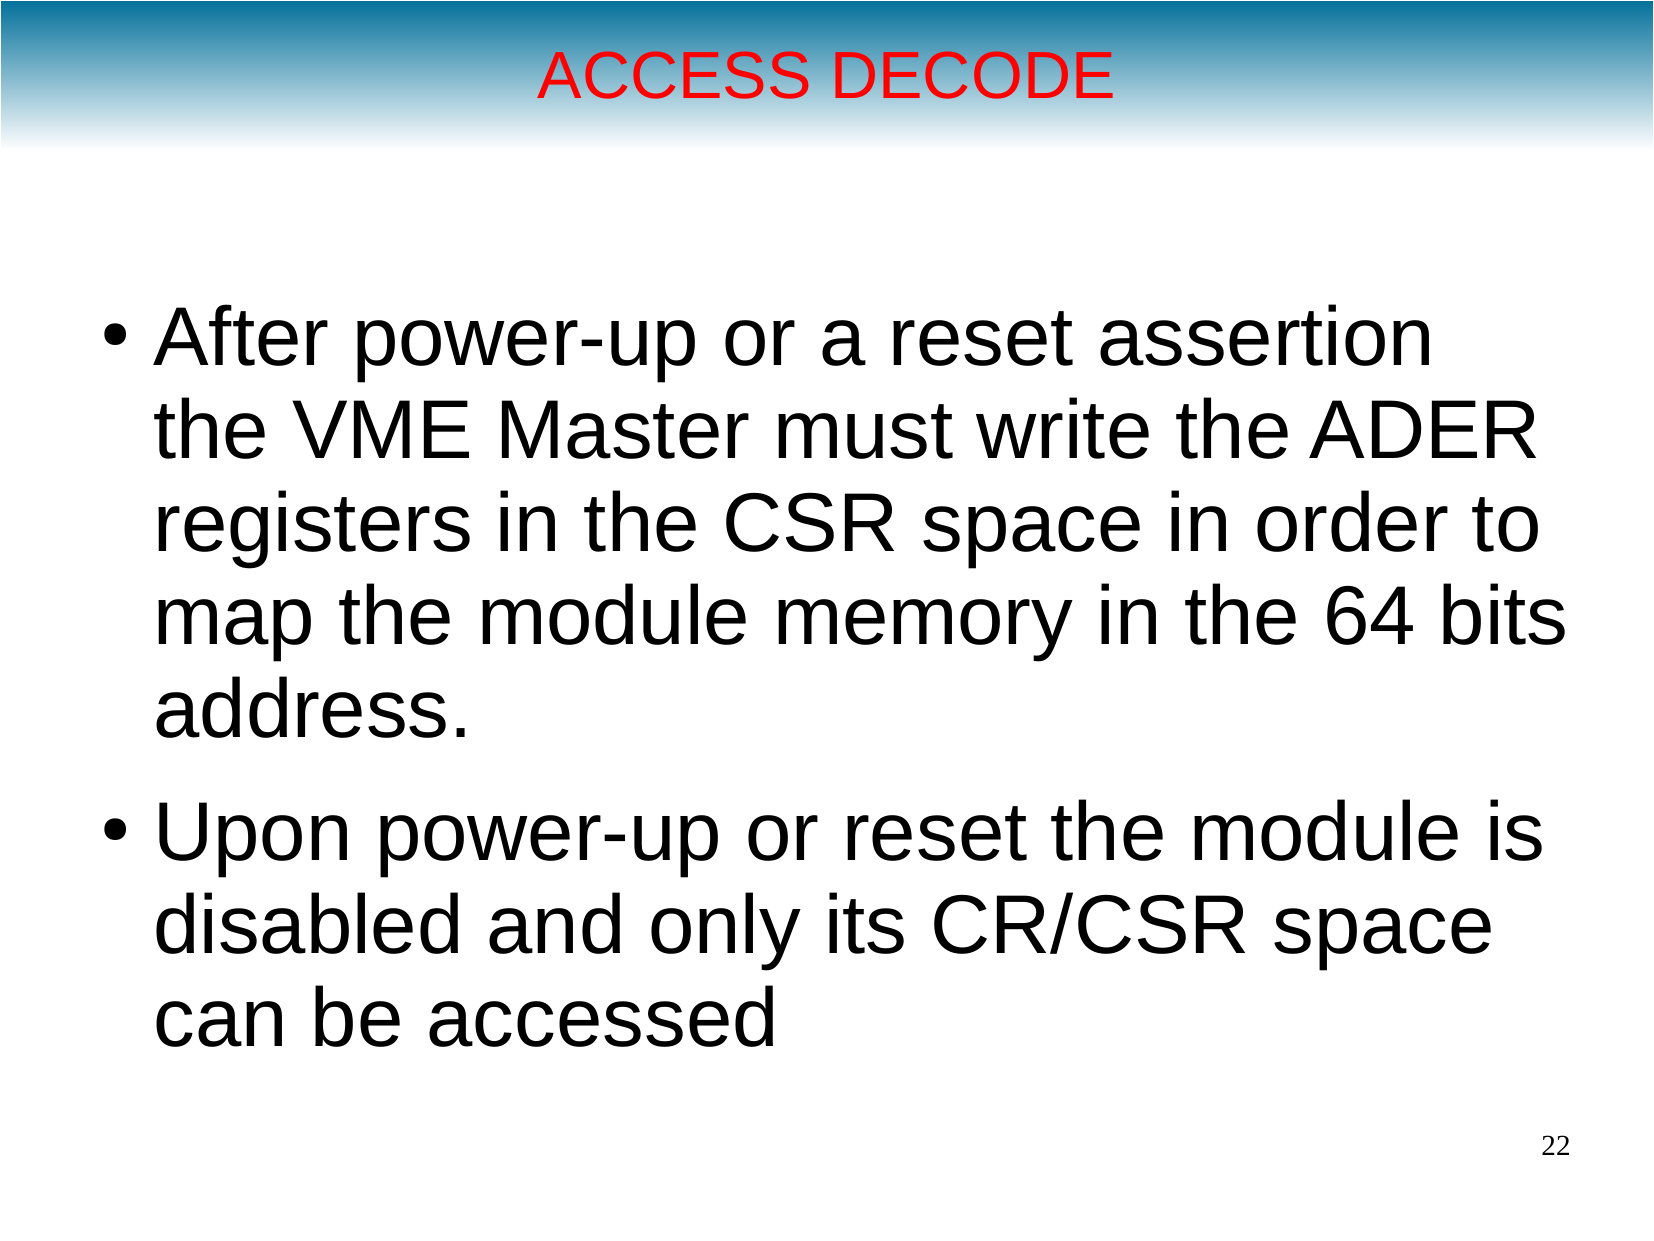

ACCESS DECODE
# After power-up or a reset assertion the VME Master must write the ADER registers in the CSR space in order to map the module memory in the 64 bits address.
Upon power-up or reset the module is disabled and only its CR/CSR space can be accessed
22